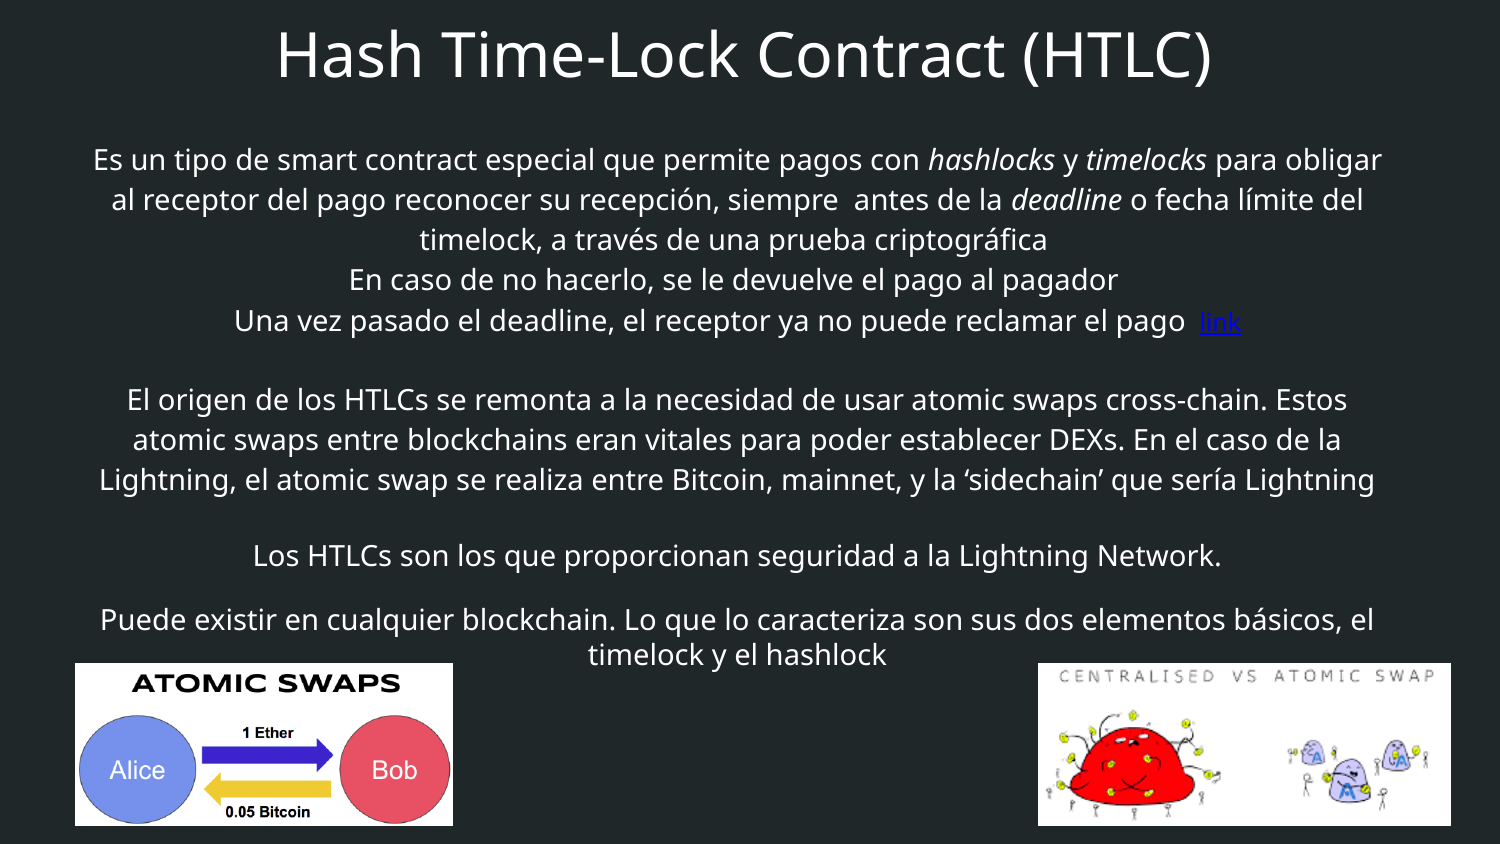

Hash Time-Lock Contract (HTLC)
Es un tipo de smart contract especial que permite pagos con hashlocks y timelocks para obligar al receptor del pago reconocer su recepción, siempre antes de la deadline o fecha límite del timelock, a través de una prueba criptográfica
En caso de no hacerlo, se le devuelve el pago al pagador
Una vez pasado el deadline, el receptor ya no puede reclamar el pago link
El origen de los HTLCs se remonta a la necesidad de usar atomic swaps cross-chain. Estos atomic swaps entre blockchains eran vitales para poder establecer DEXs. En el caso de la Lightning, el atomic swap se realiza entre Bitcoin, mainnet, y la ‘sidechain’ que sería Lightning
Los HTLCs son los que proporcionan seguridad a la Lightning Network.
Puede existir en cualquier blockchain. Lo que lo caracteriza son sus dos elementos básicos, el timelock y el hashlock